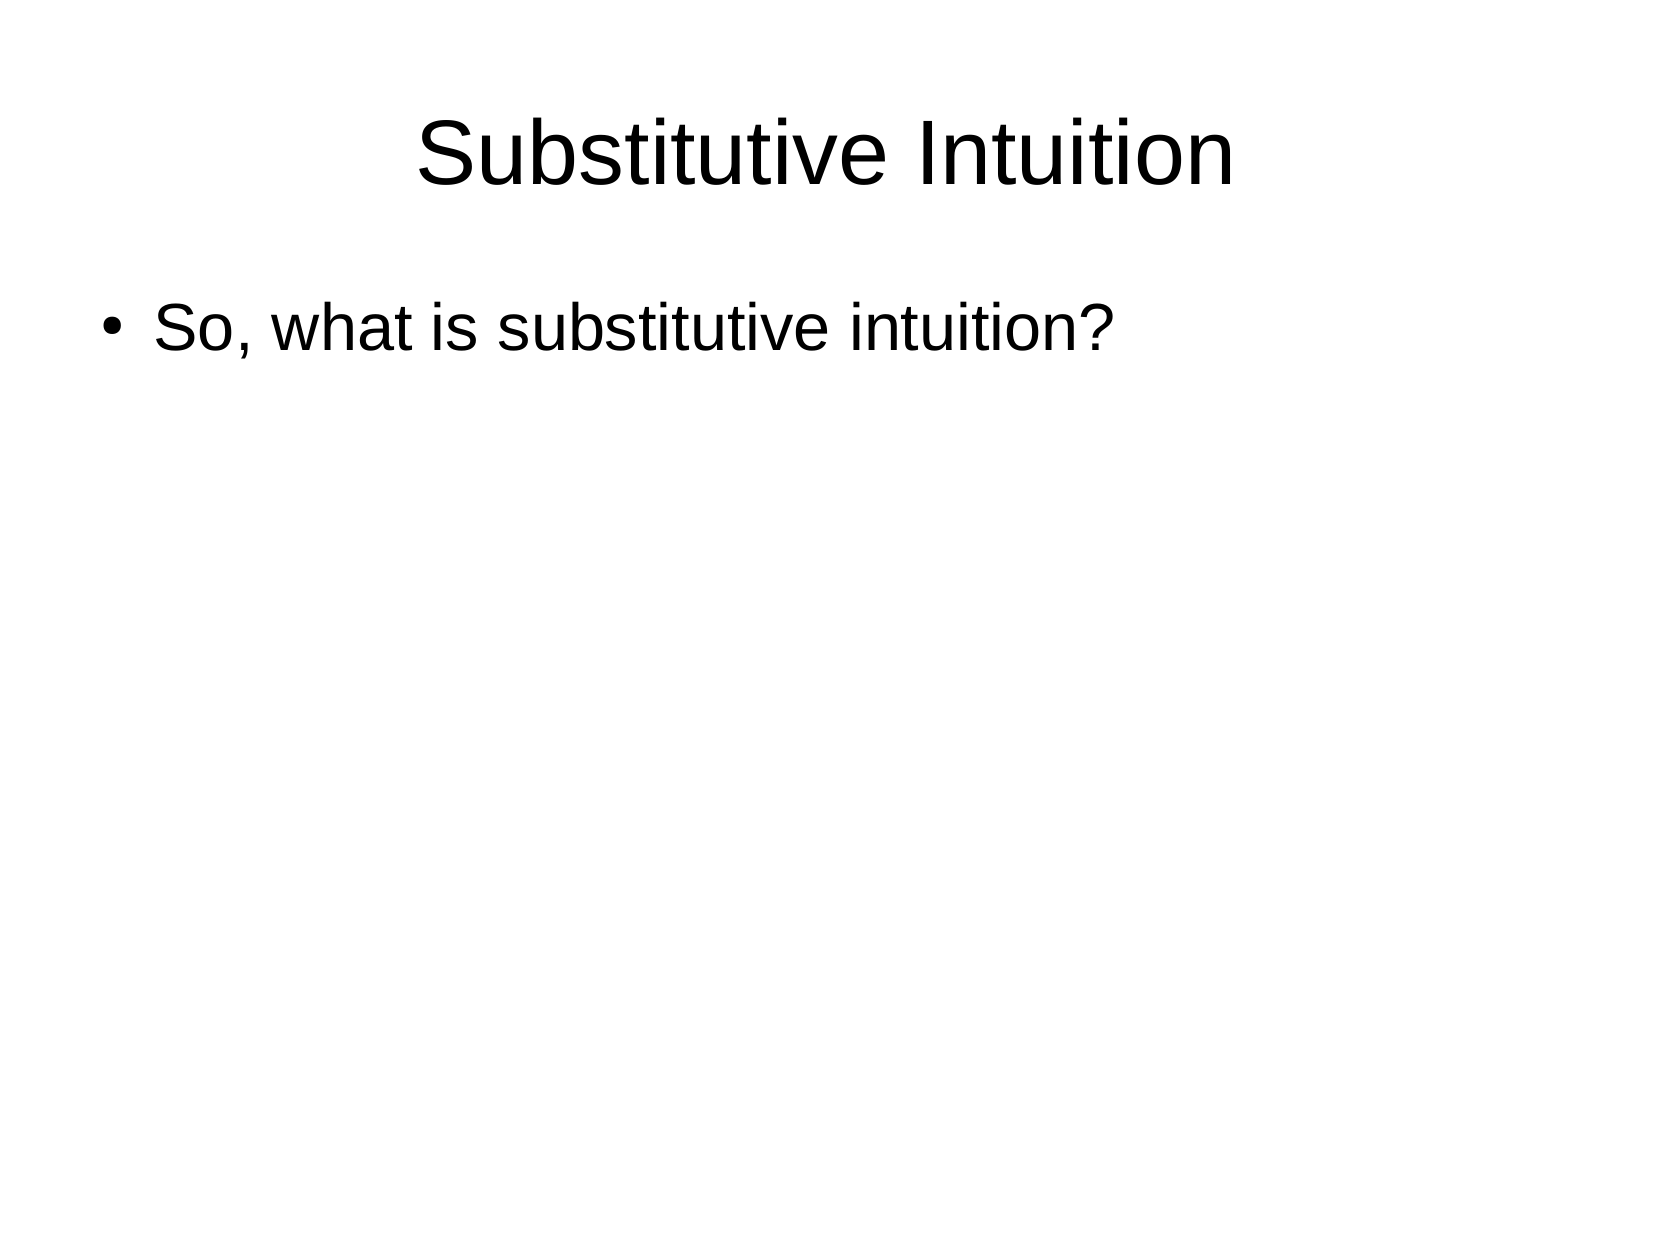

Substitutive Intuition
# So, what is substitutive intuition?